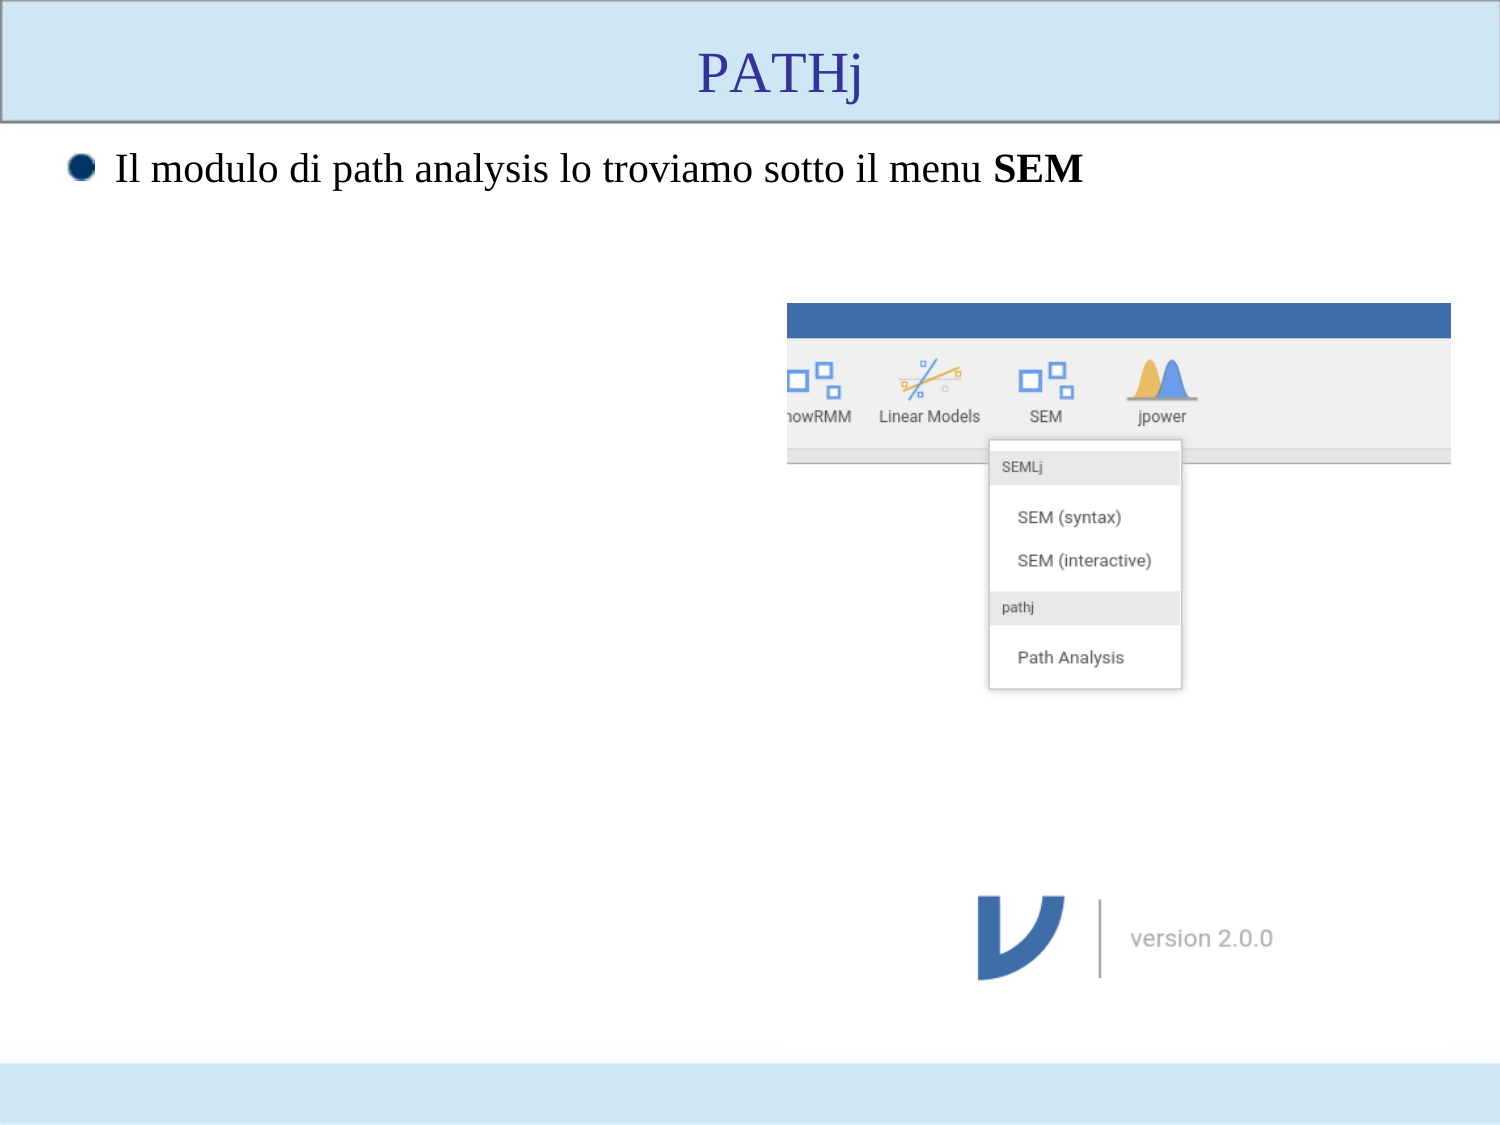

# PATHj
 Il modulo di path analysis lo troviamo sotto il menu SEM